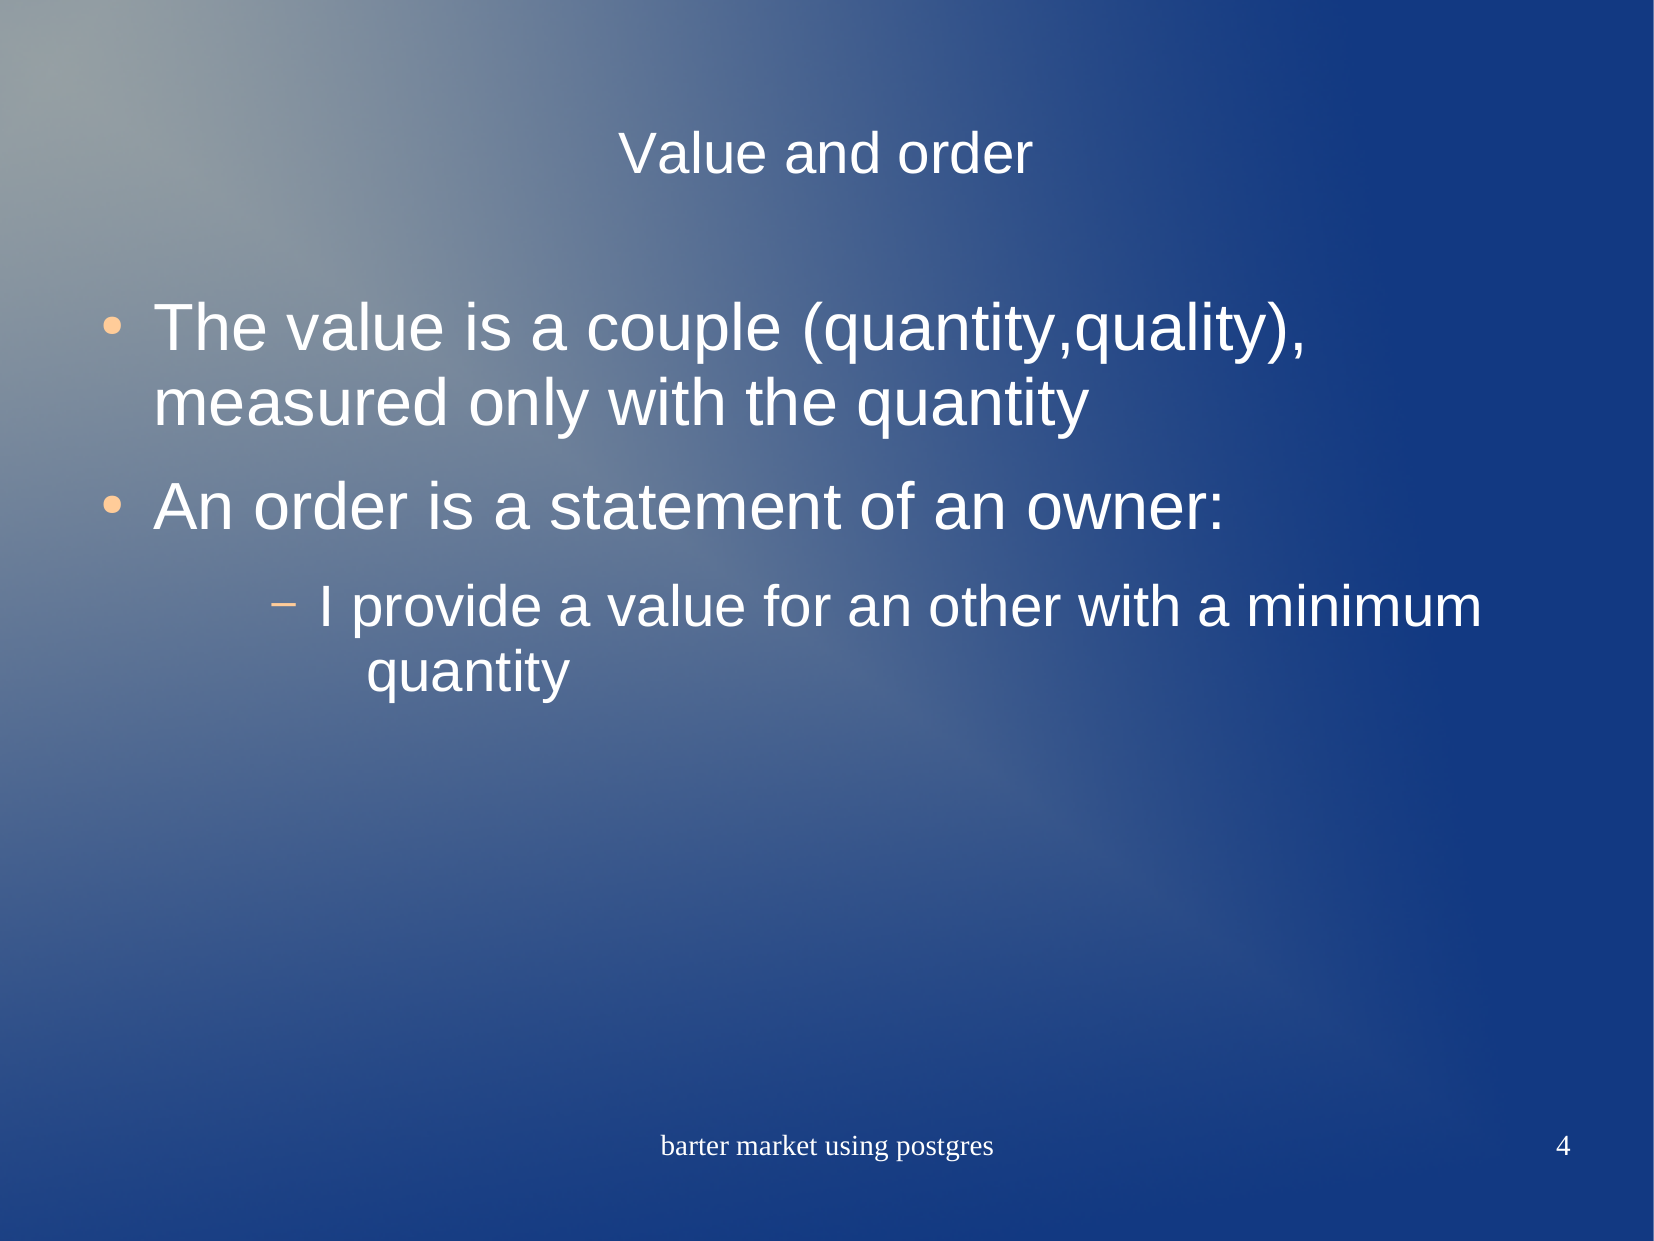

# Value and order
The value is a couple (quantity,quality), measured only with the quantity
An order is a statement of an owner:
I provide a value for an other with a minimum quantity
barter market using postgres
4